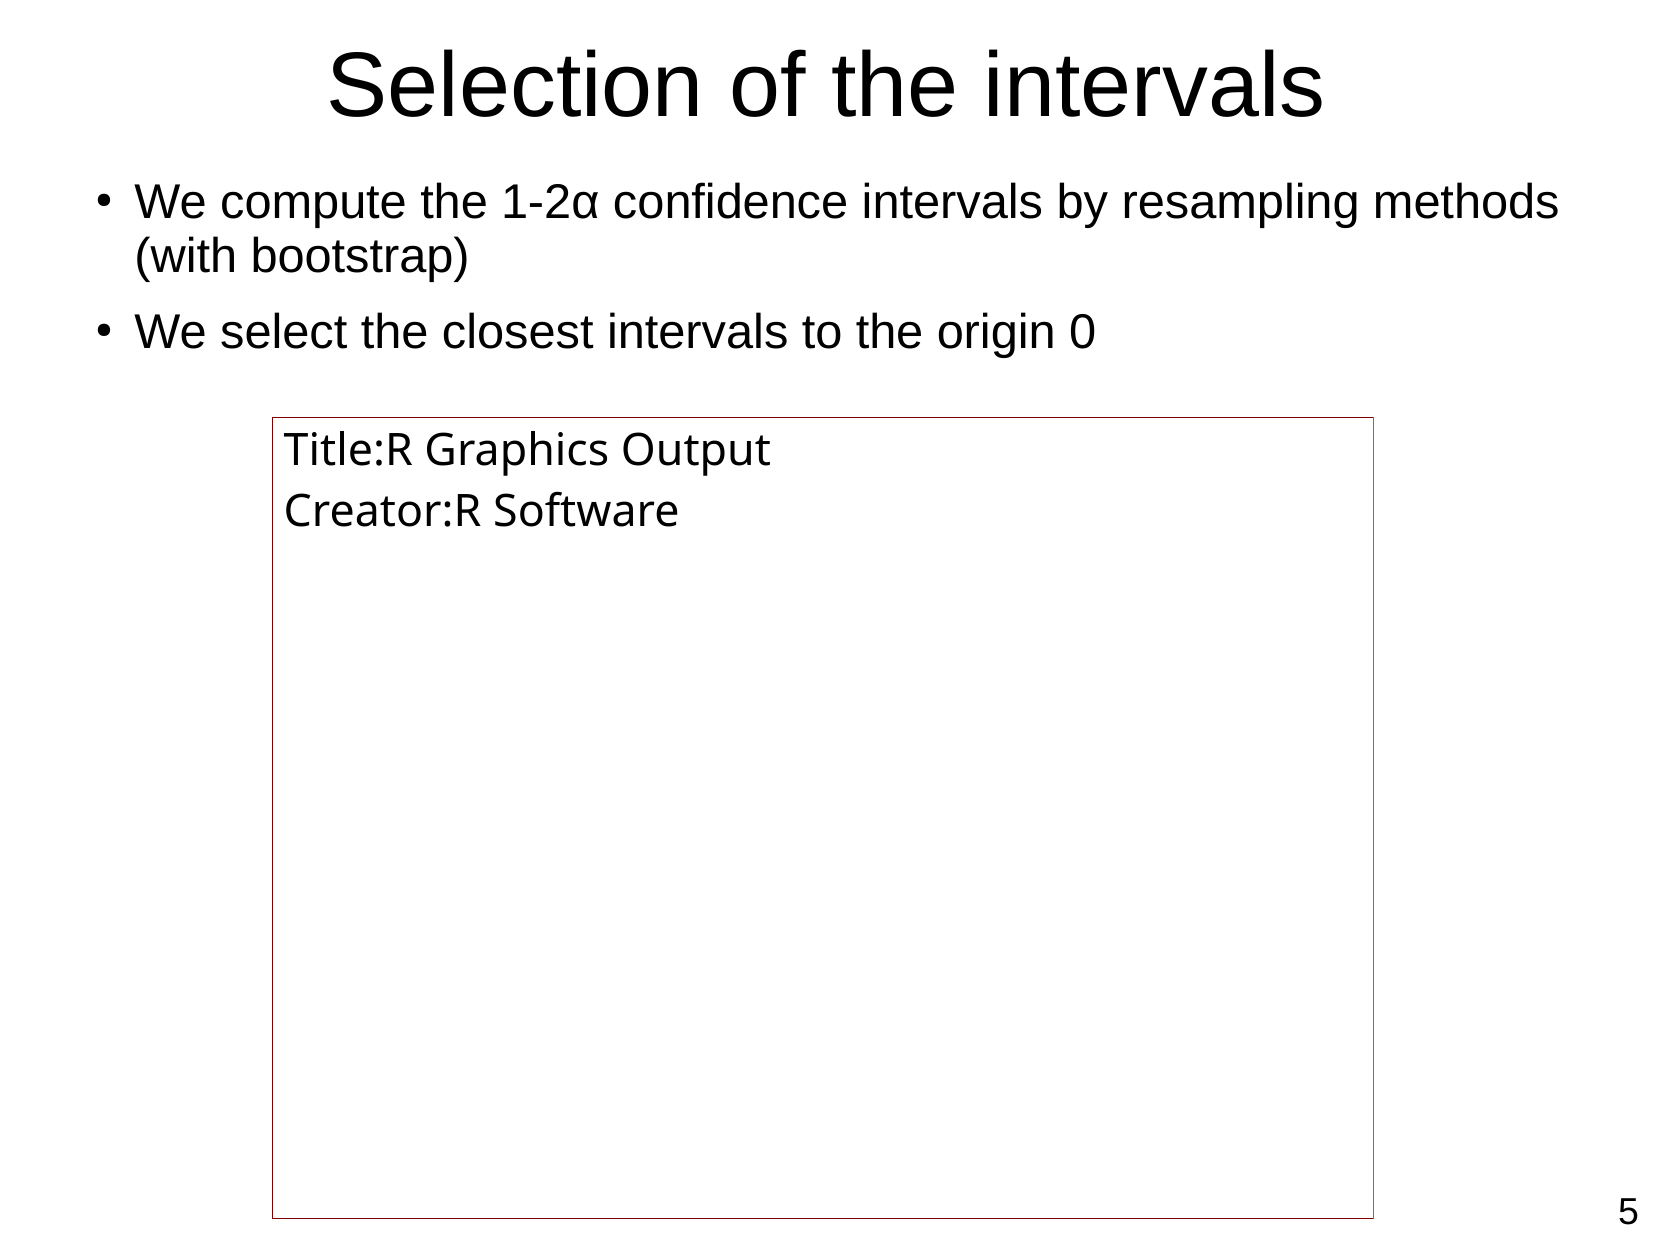

# Selection of the intervals
We compute the 1-2α confidence intervals by resampling methods (with bootstrap)
We select the closest intervals to the origin 0